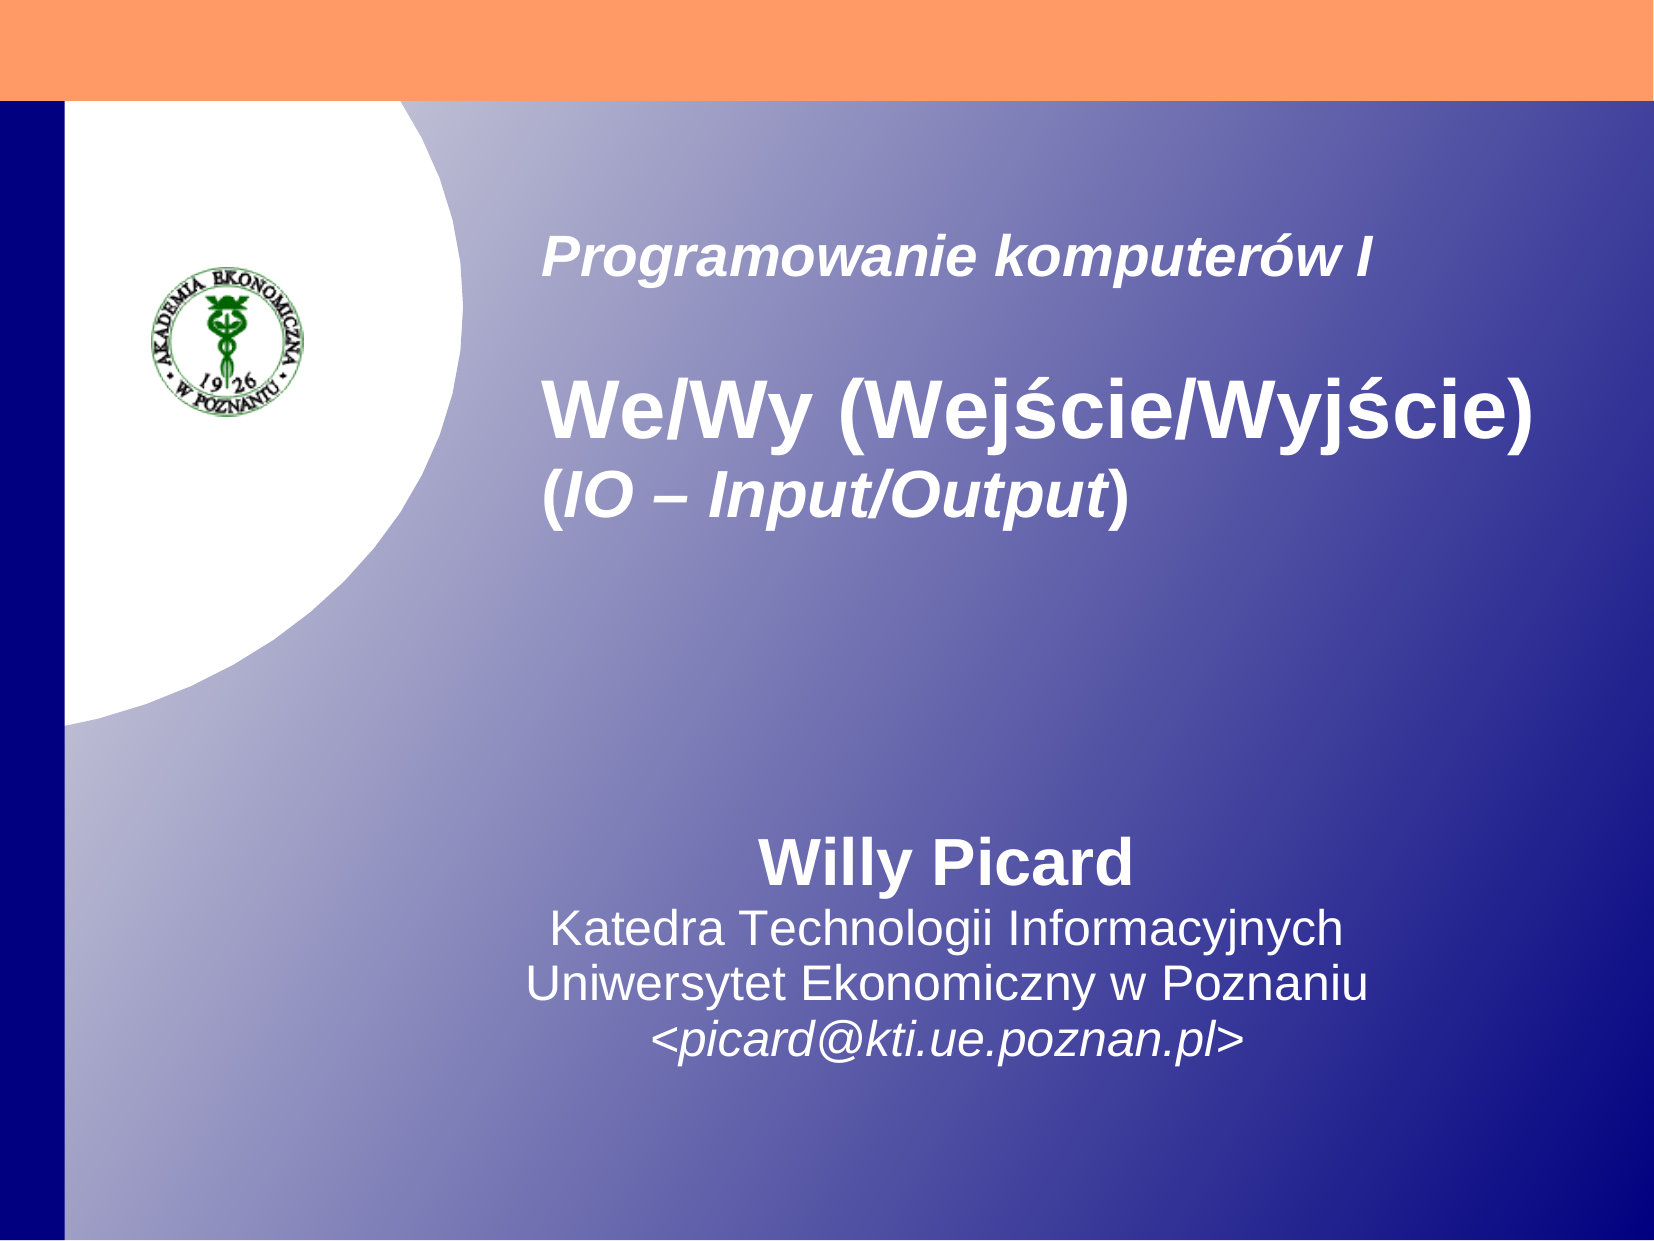

# Programowanie komputerów I We/Wy (Wejście/Wyjście)(IO – Input/Output)